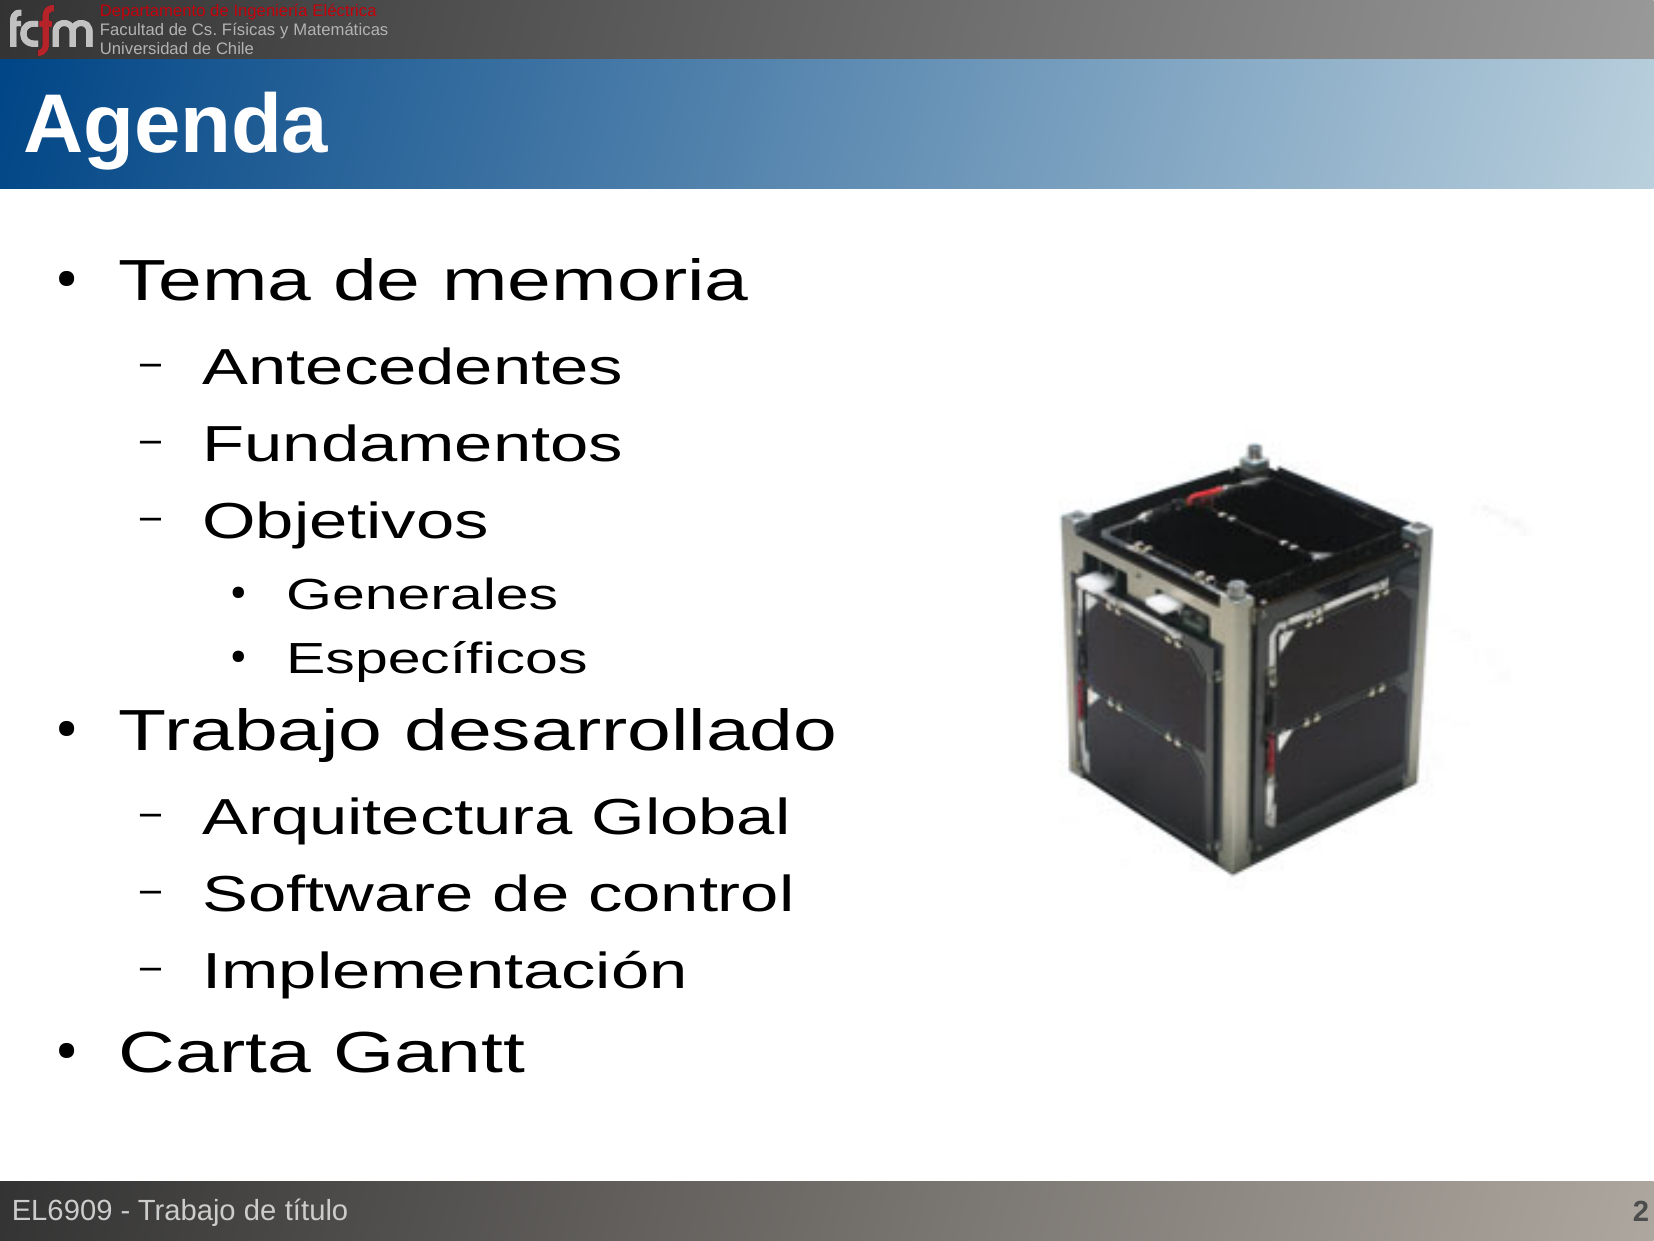

# Agenda
Tema de memoria
Antecedentes
Fundamentos
Objetivos
Generales
Específicos
Trabajo desarrollado
Arquitectura Global
Software de control
Implementación
Carta Gantt
EL6909 - Trabajo de título
2